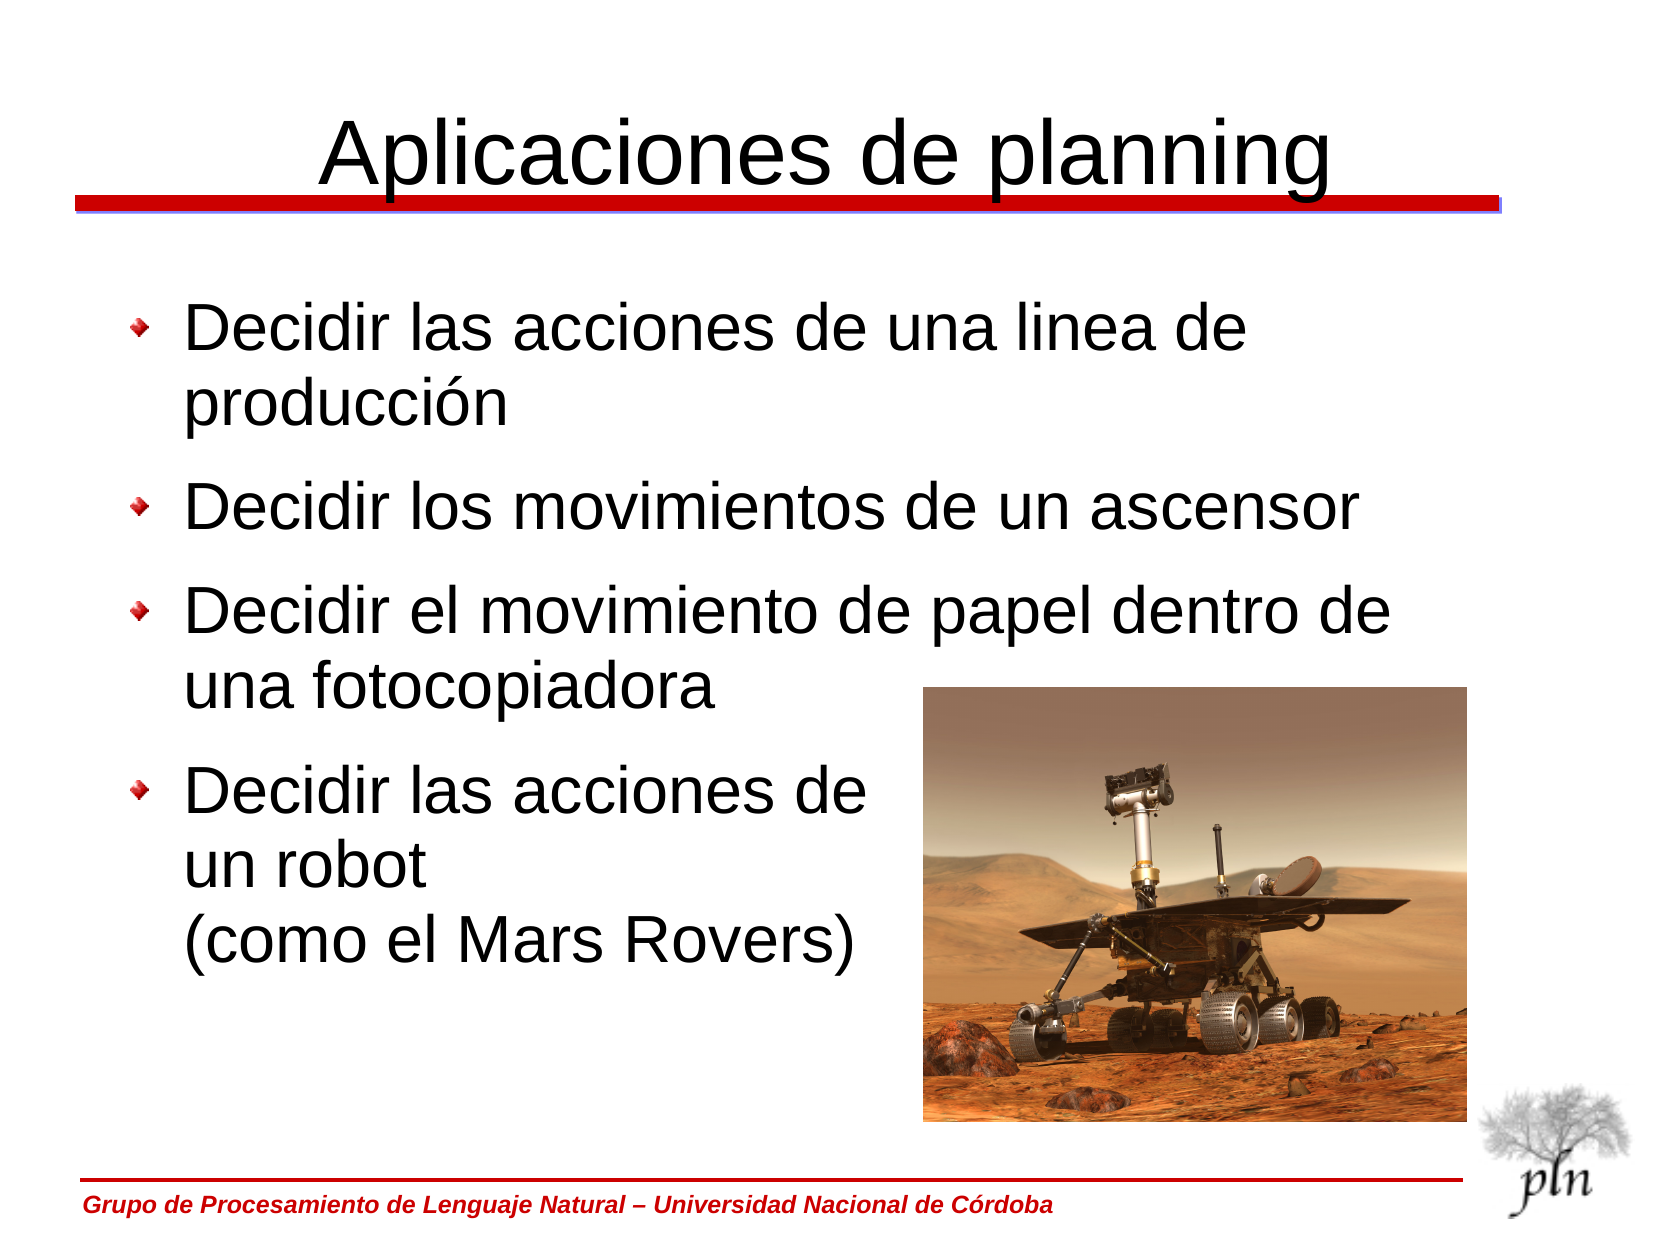

# Aplicaciones de planning
Decidir las acciones de una linea de producción
Decidir los movimientos de un ascensor
Decidir el movimiento de papel dentro de una fotocopiadora
Decidir las acciones de
un robot
(como el Mars Rovers)